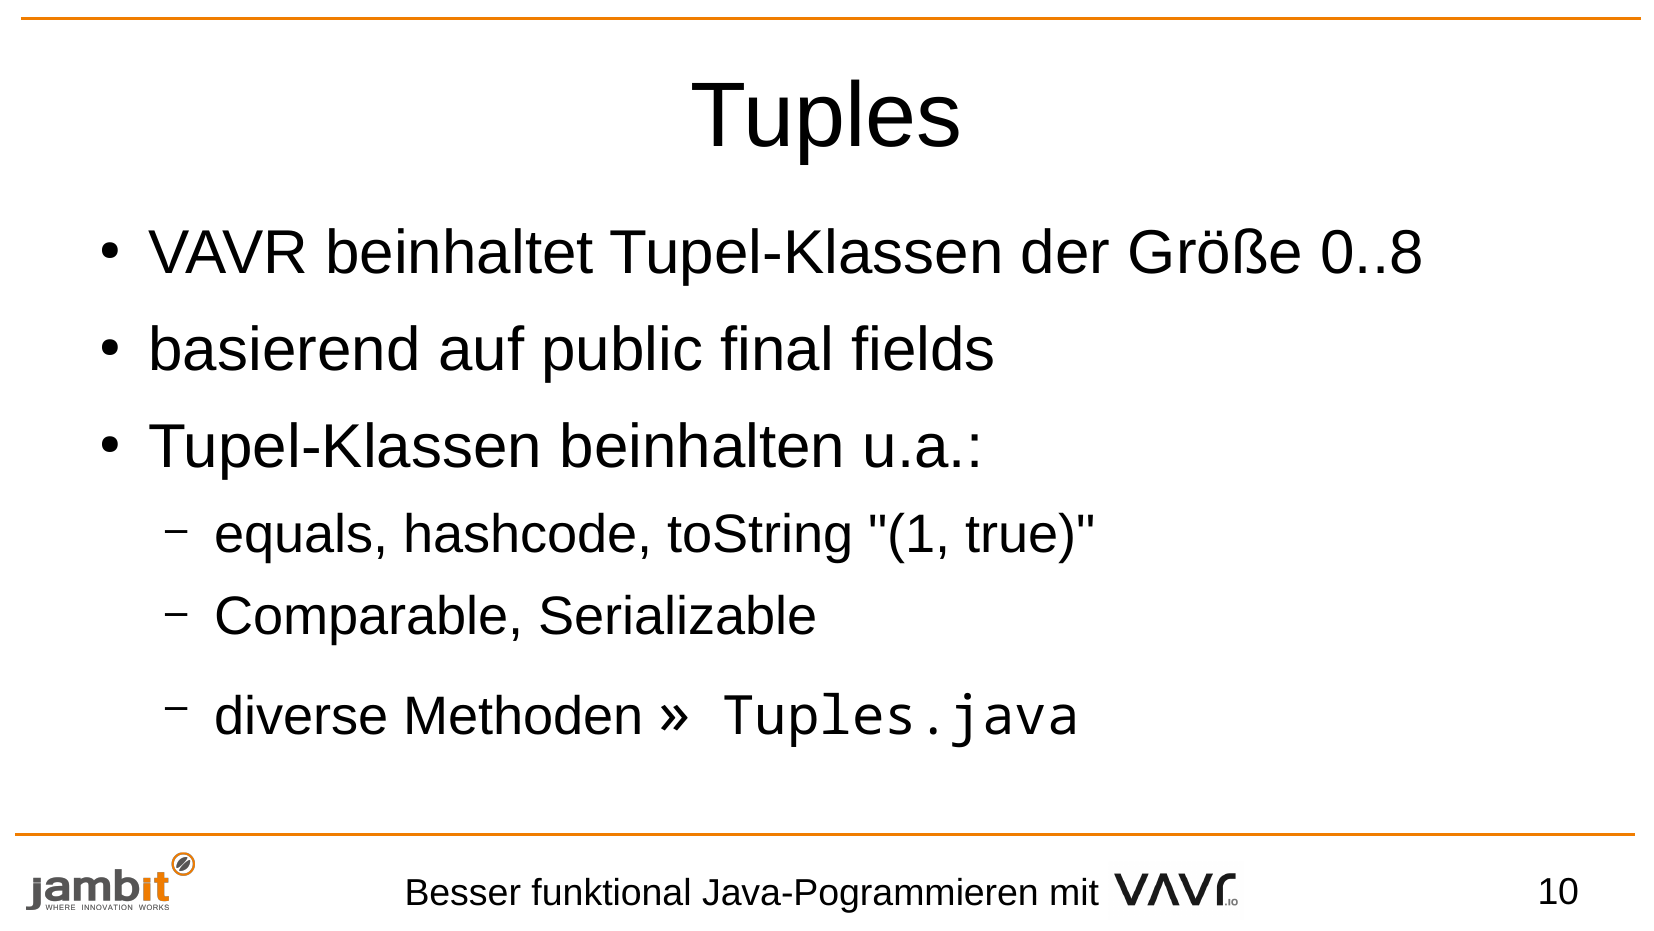

# Tuples
VAVR beinhaltet Tupel-Klassen der Größe 0..8
basierend auf public final fields
Tupel-Klassen beinhalten u.a.:
equals, hashcode, toString "(1, true)"
Comparable, Serializable
diverse Methoden » Tuples.java